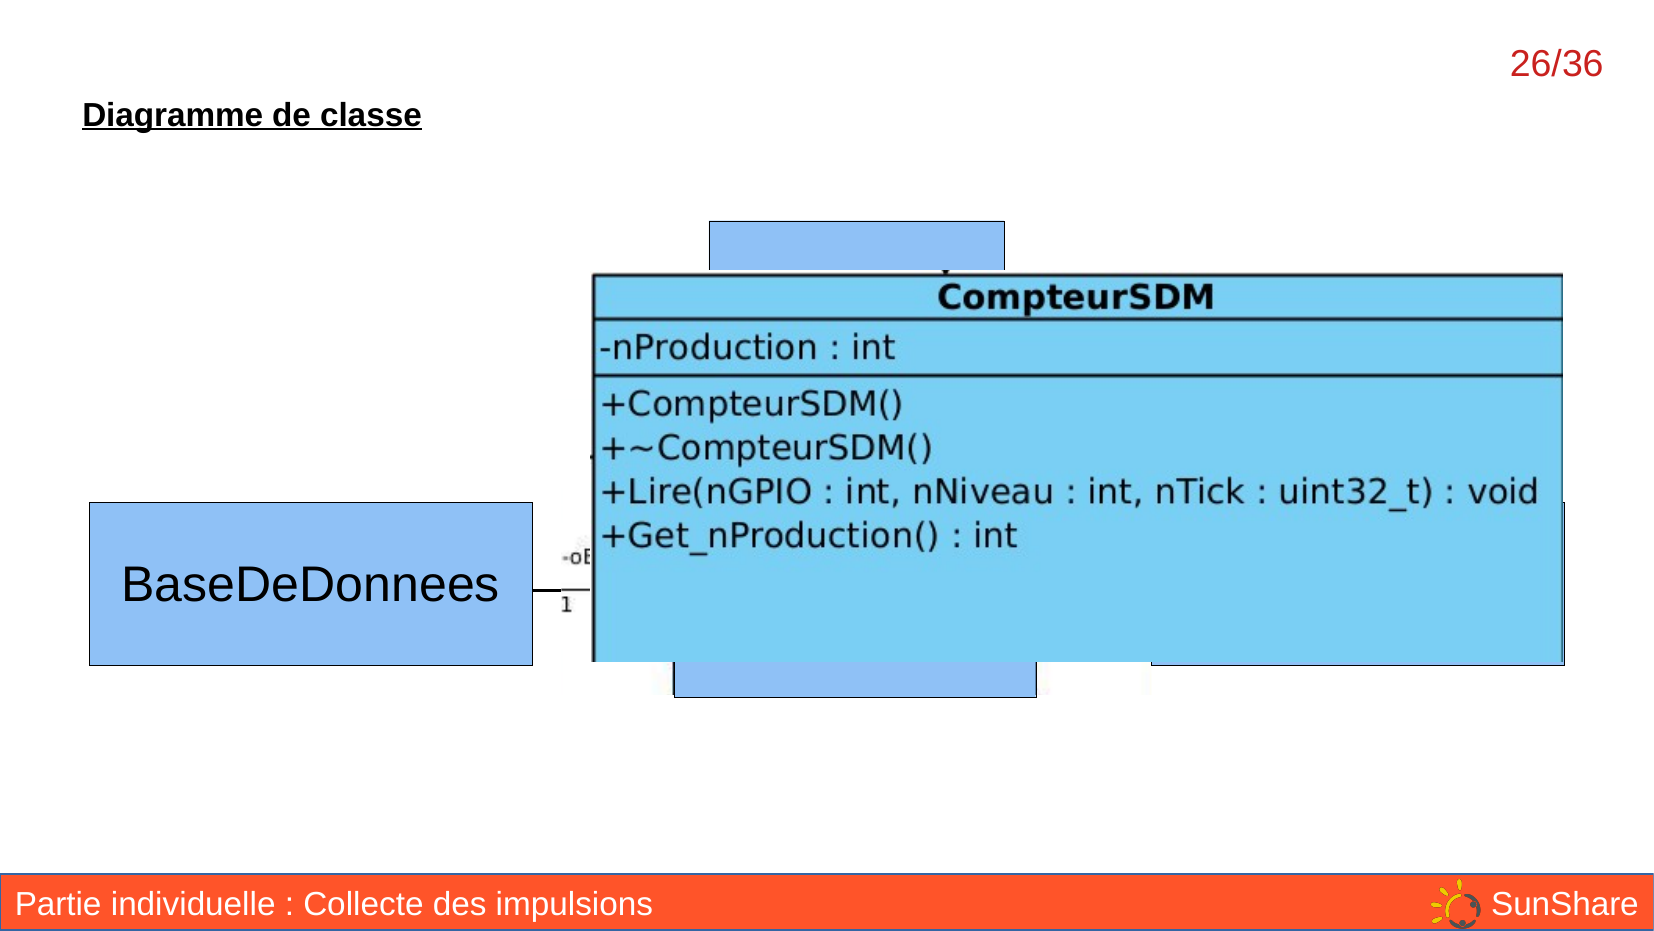

# Diagramme de classe
Partie individuelle : Collecte des impulsions